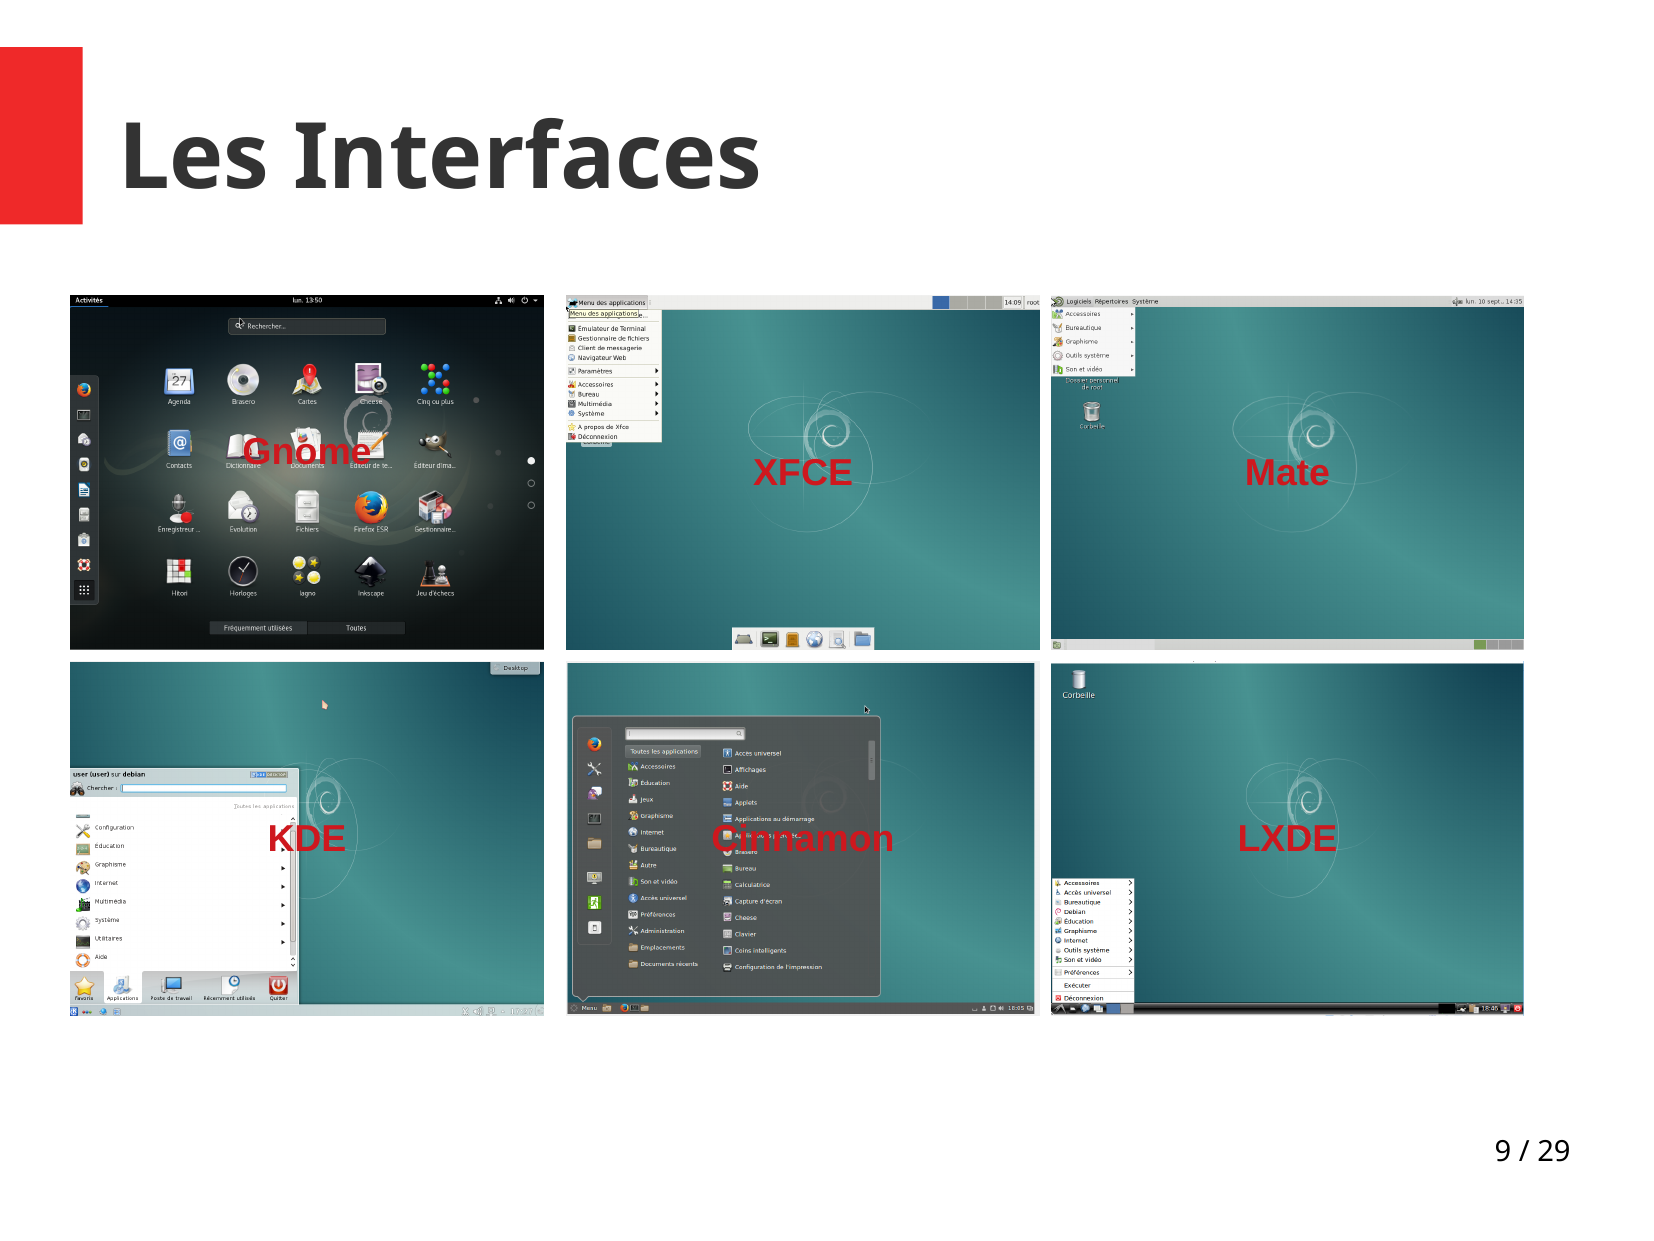

# Les Interfaces
Gnome
XFCE
Mate
KDE
Cinnamon
LXDE
9